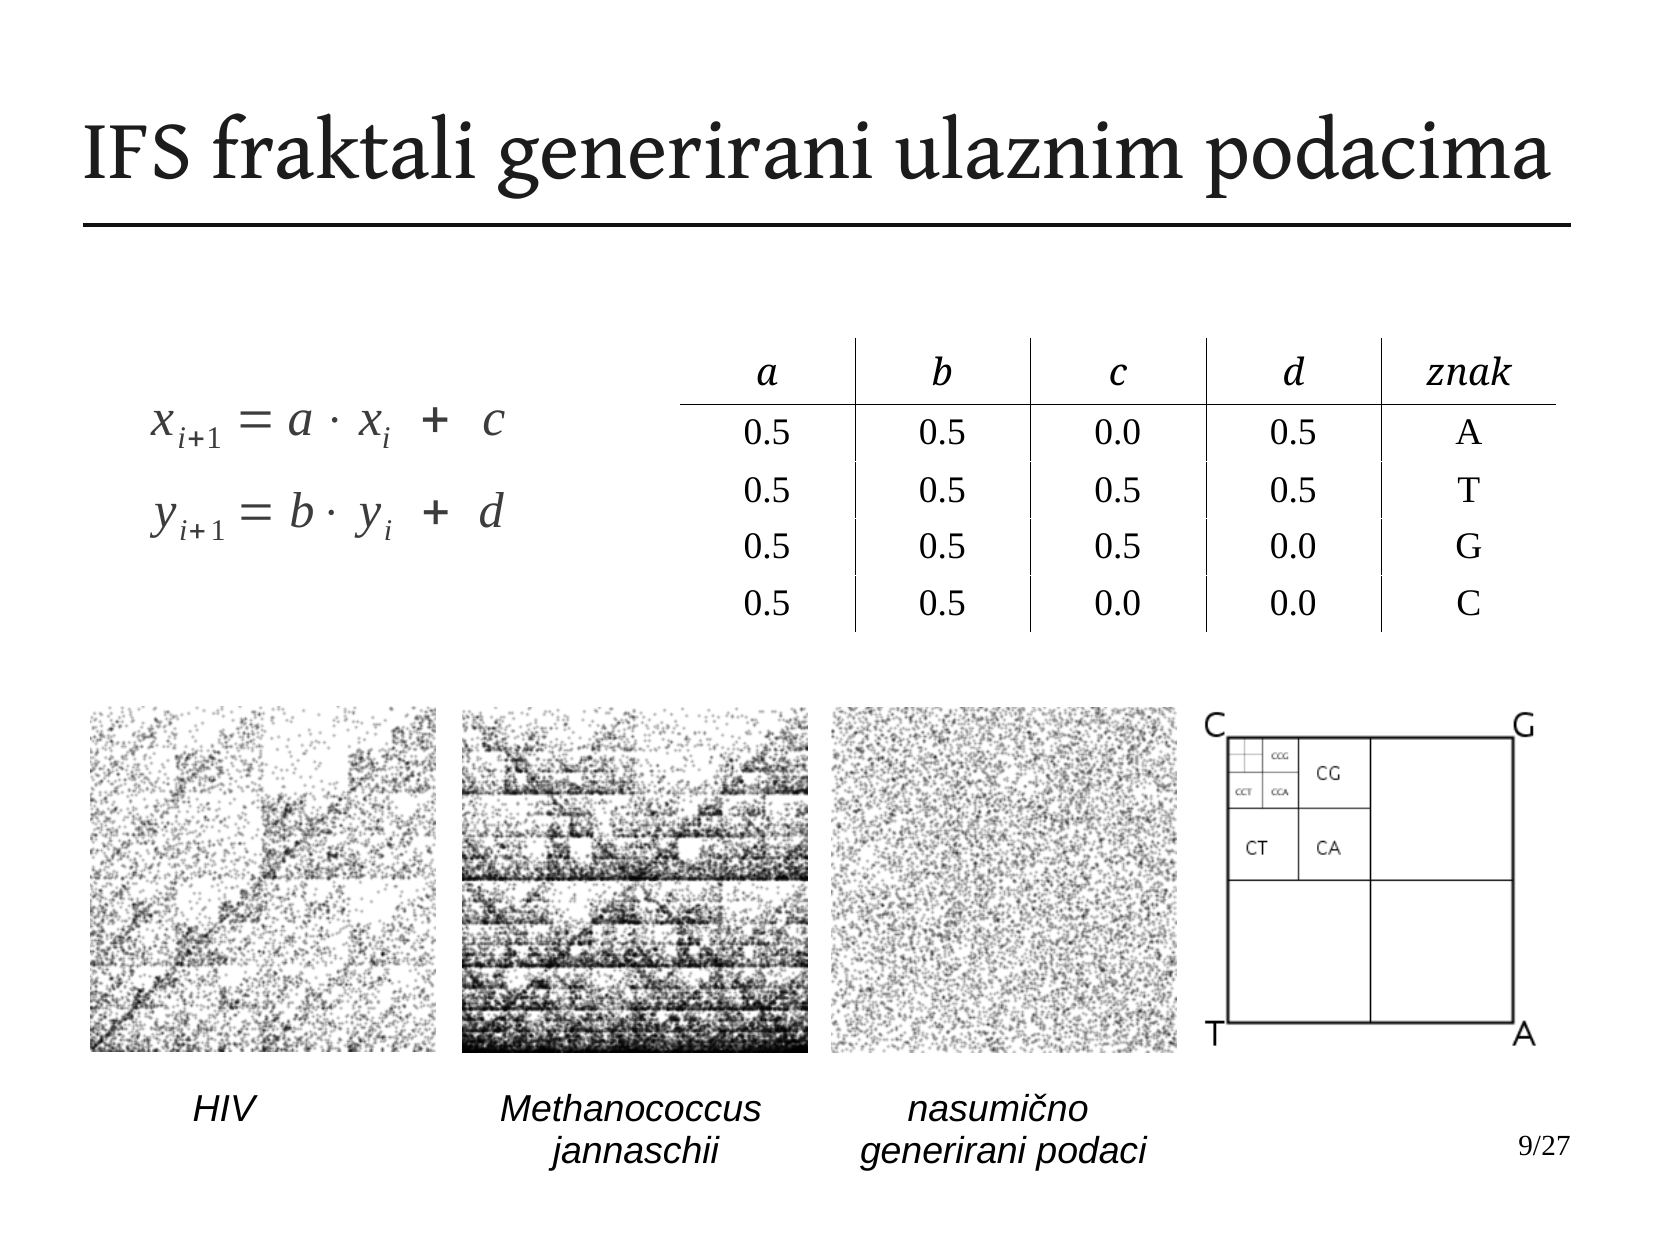

# IFS fraktali generirani ulaznim podacima
| a | b | c | d | znak |
| --- | --- | --- | --- | --- |
| 0.5 | 0.5 | 0.0 | 0.5 | A |
| 0.5 | 0.5 | 0.5 | 0.5 | T |
| 0.5 | 0.5 | 0.5 | 0.0 | G |
| 0.5 | 0.5 | 0.0 | 0.0 | C |
HIV
Methanococcus
 jannaschii
nasumično
generirani podaci
9